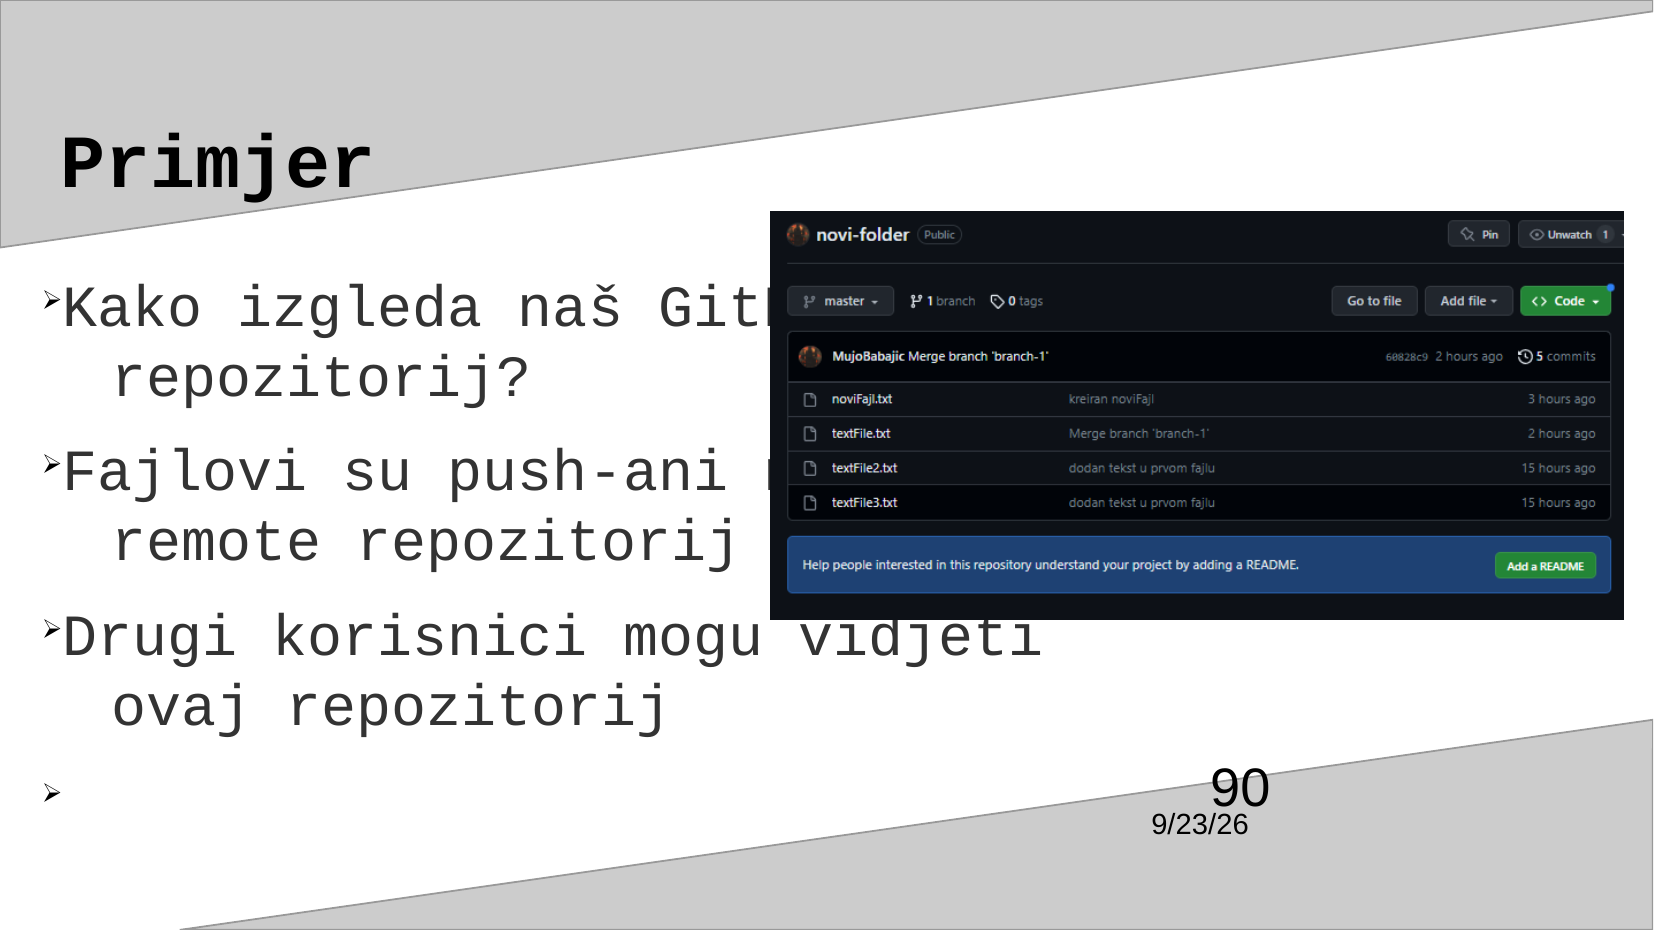

Primjer
# Kako izgleda naš GitHub repozitorij?
Fajlovi su push-ani na
 remote repozitorij
Drugi korisnici mogu vidjeti
 ovaj repozitorij